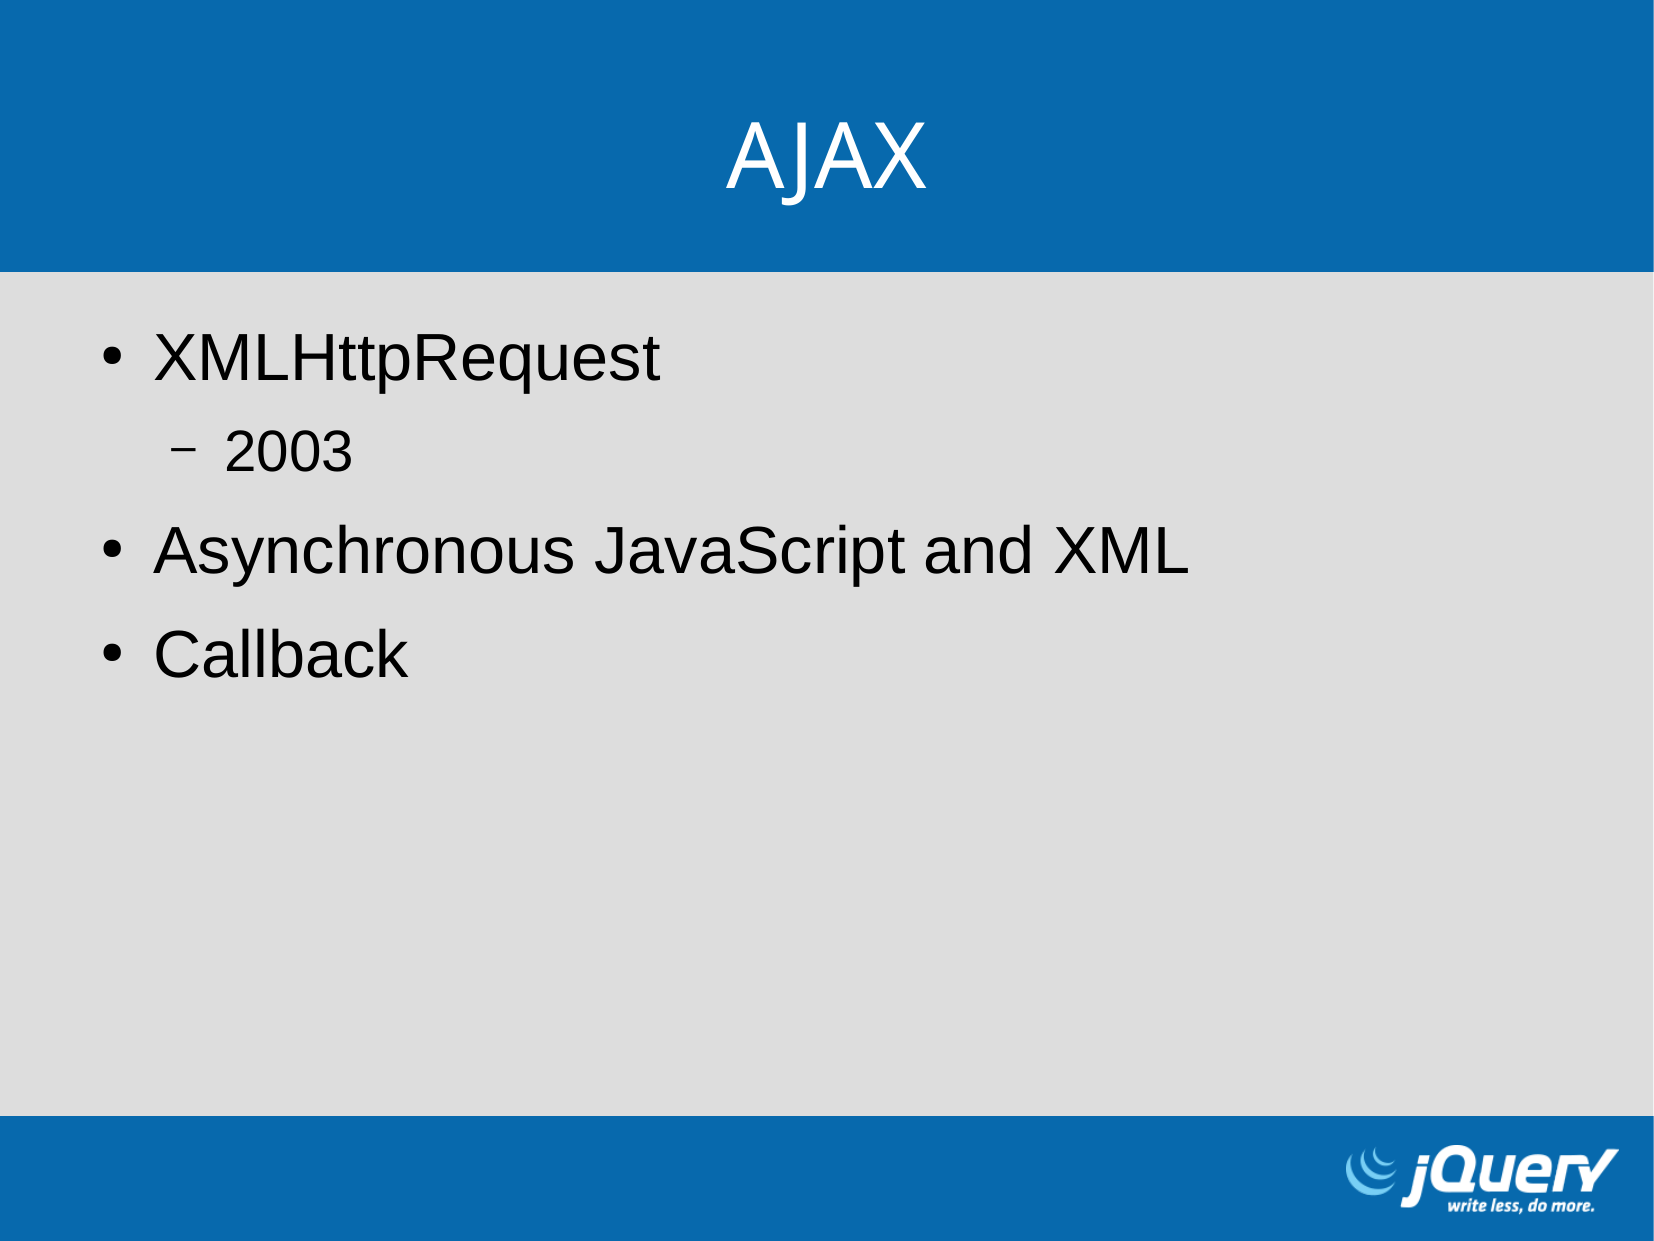

# AJAX
XMLHttpRequest
2003
Asynchronous JavaScript and XML
Callback